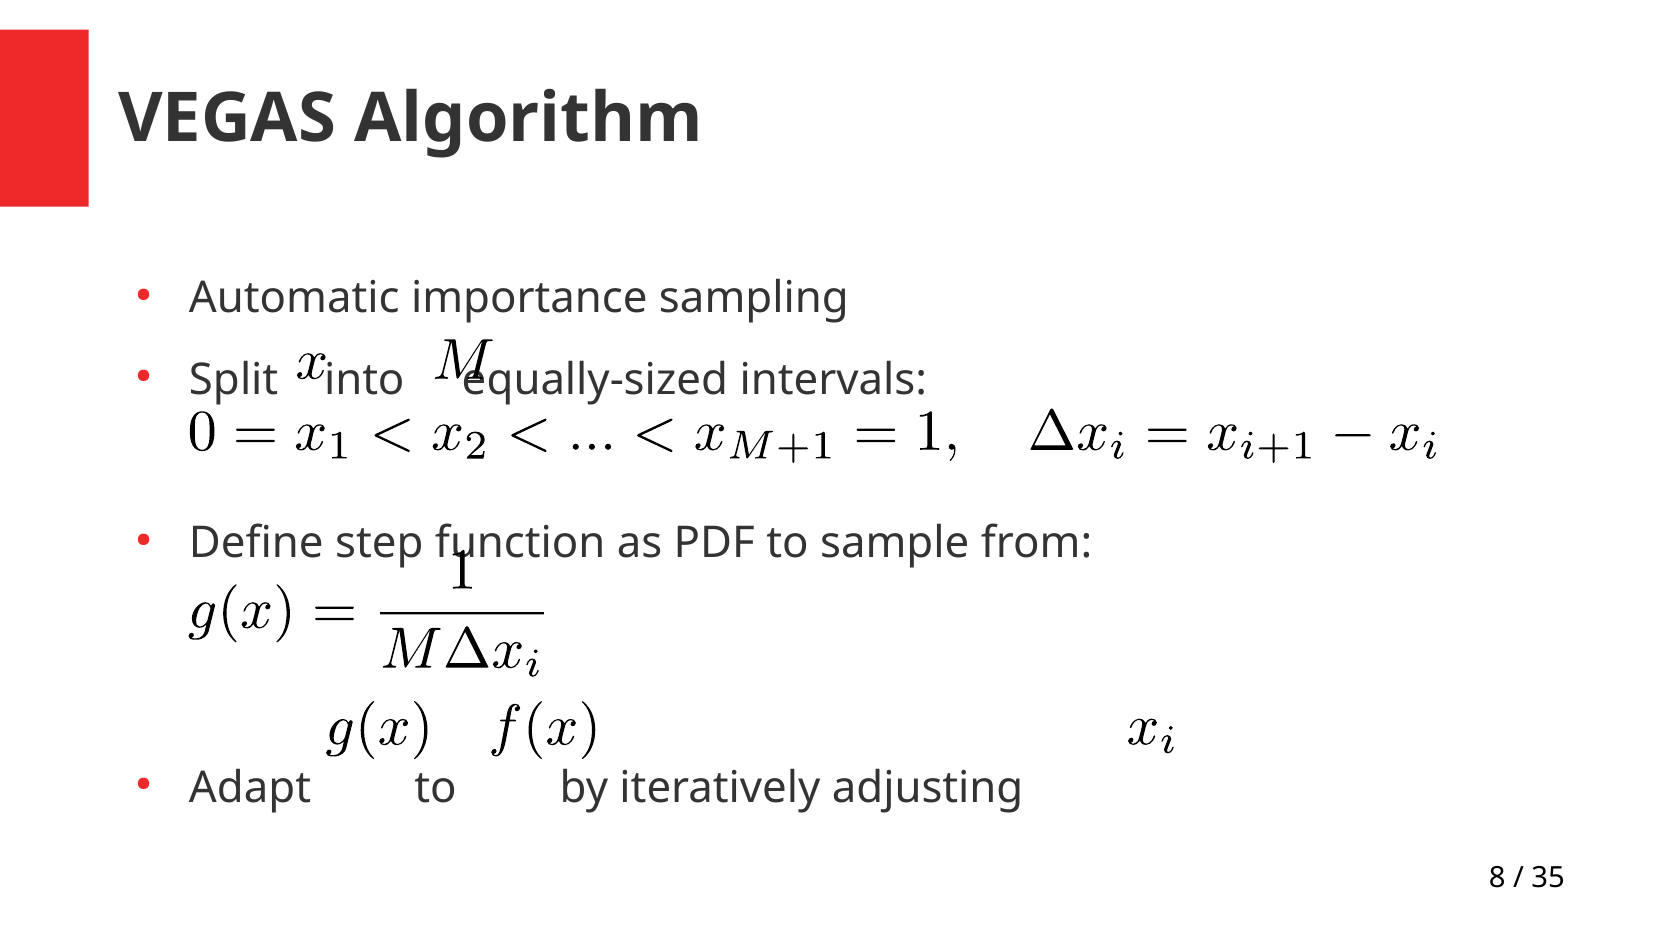

# VEGAS Algorithm
Automatic importance sampling
Split into equally-sized intervals:
Define step function as PDF to sample from:
Adapt to by iteratively adjusting
8